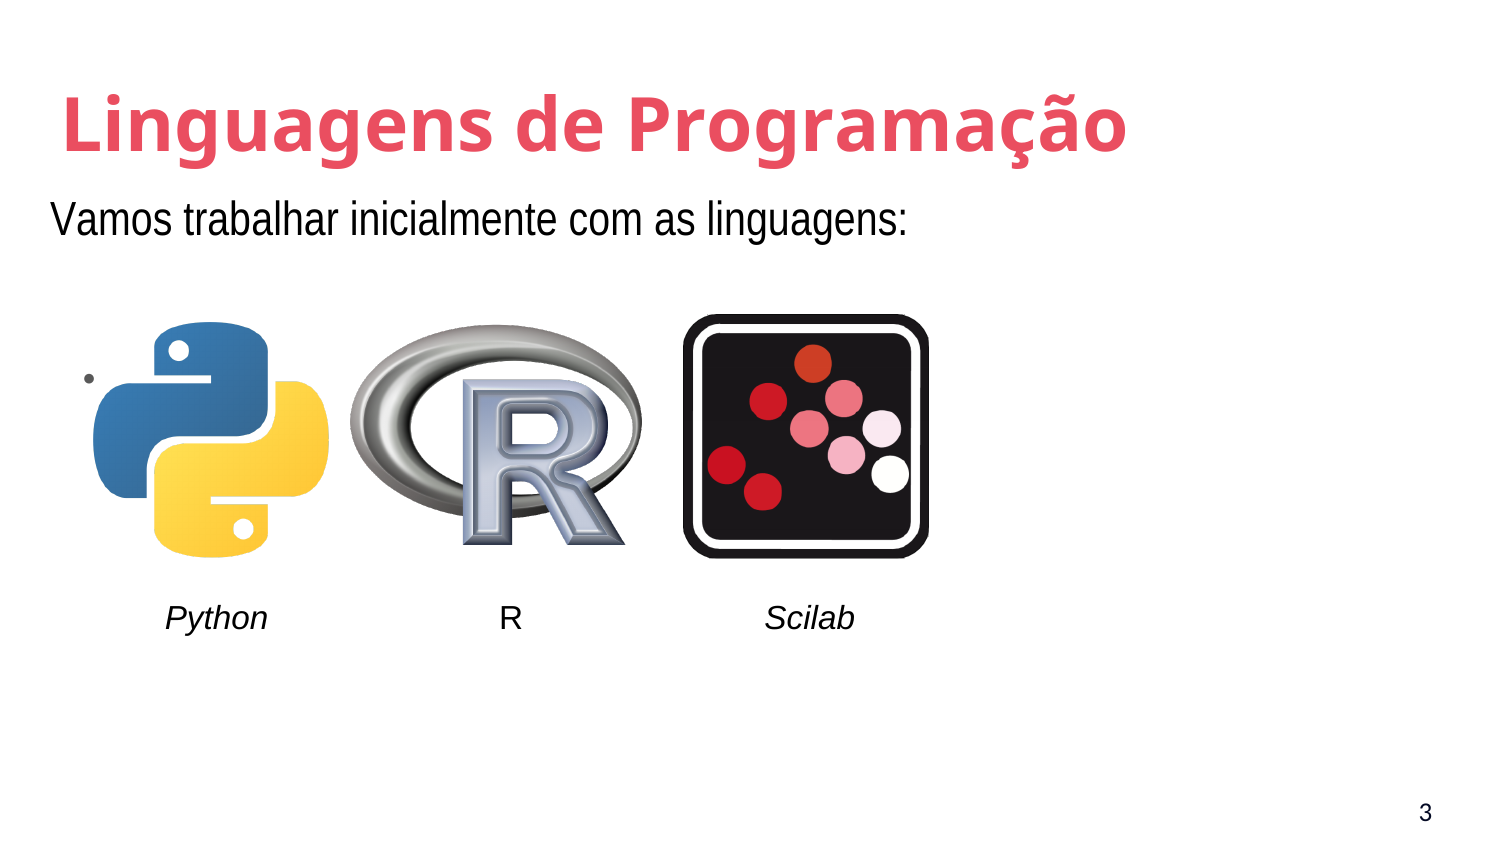

Linguagens de Programação
# Vamos trabalhar inicialmente com as linguagens:
 Python R Scilab
3